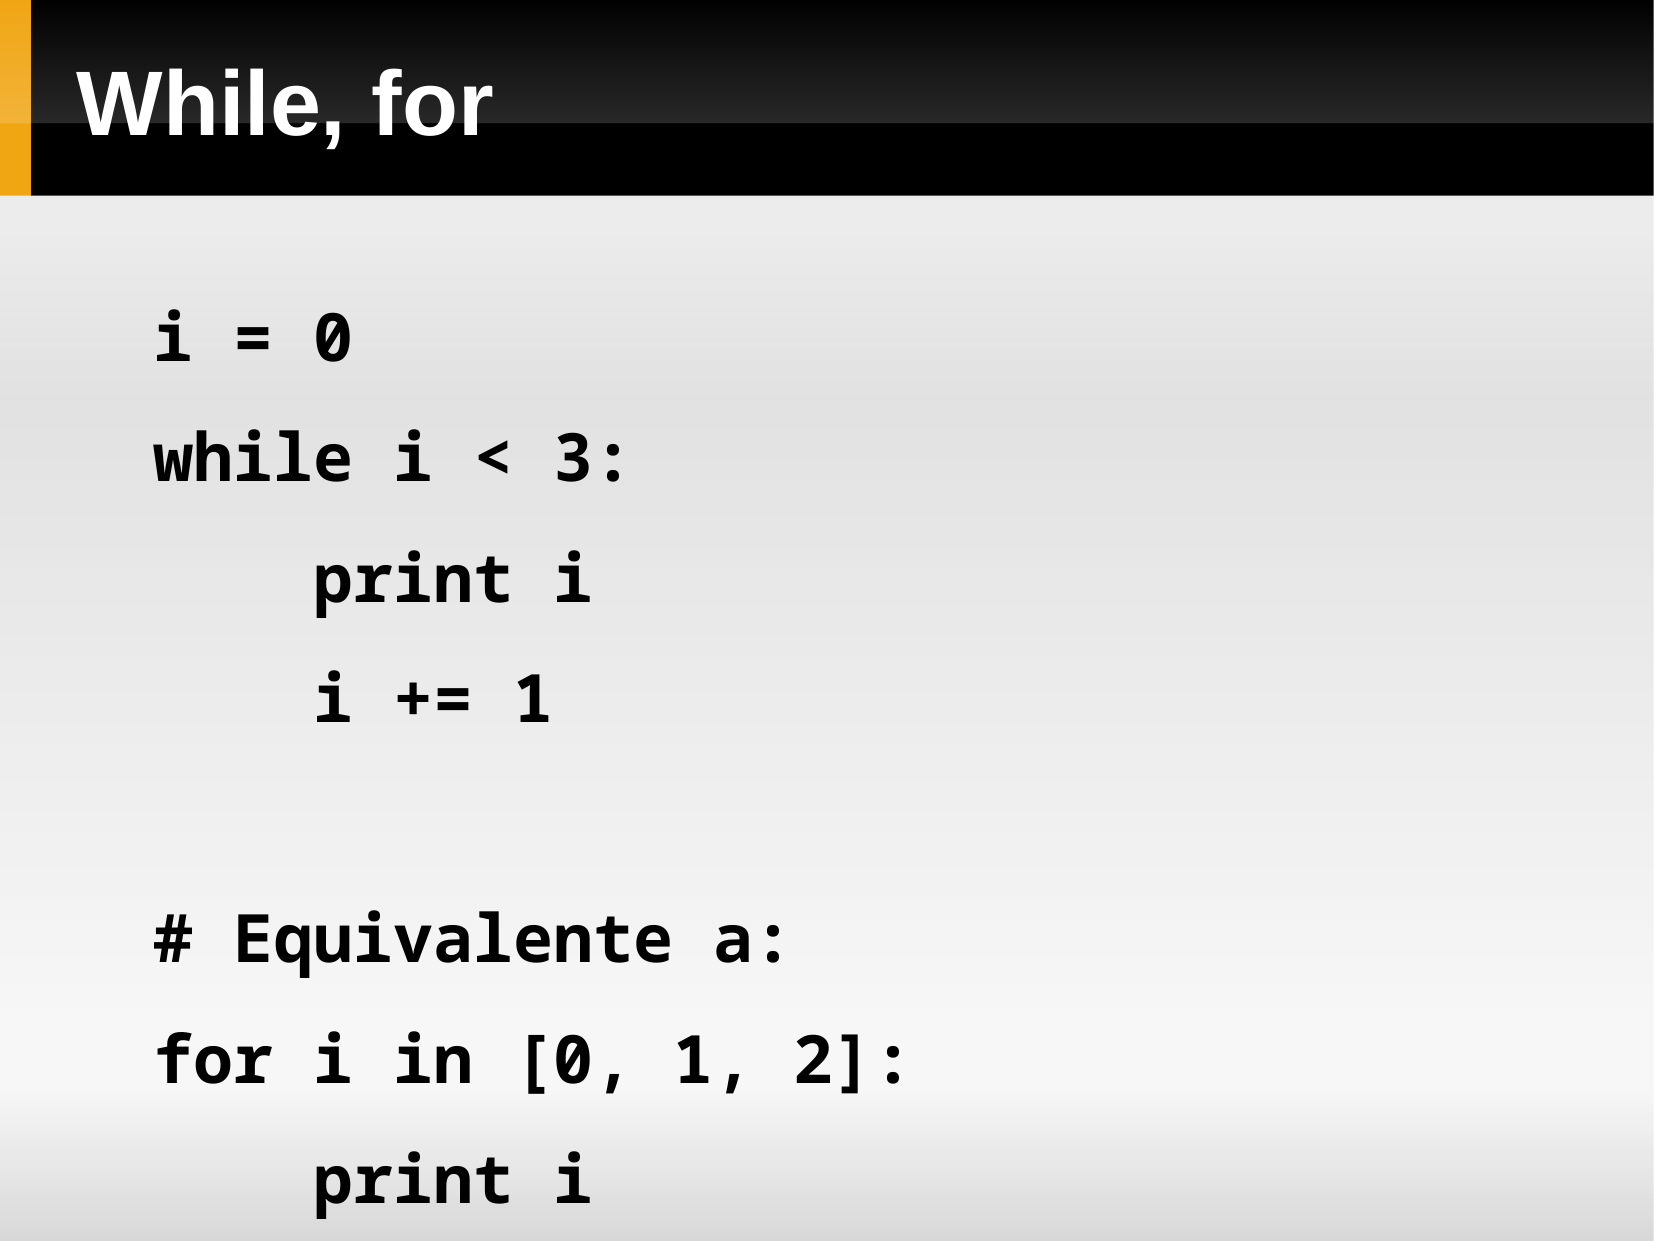

# While, for
i = 0
while i < 3:
 print i
 i += 1
# Equivalente a:
for i in [0, 1, 2]:
 print i